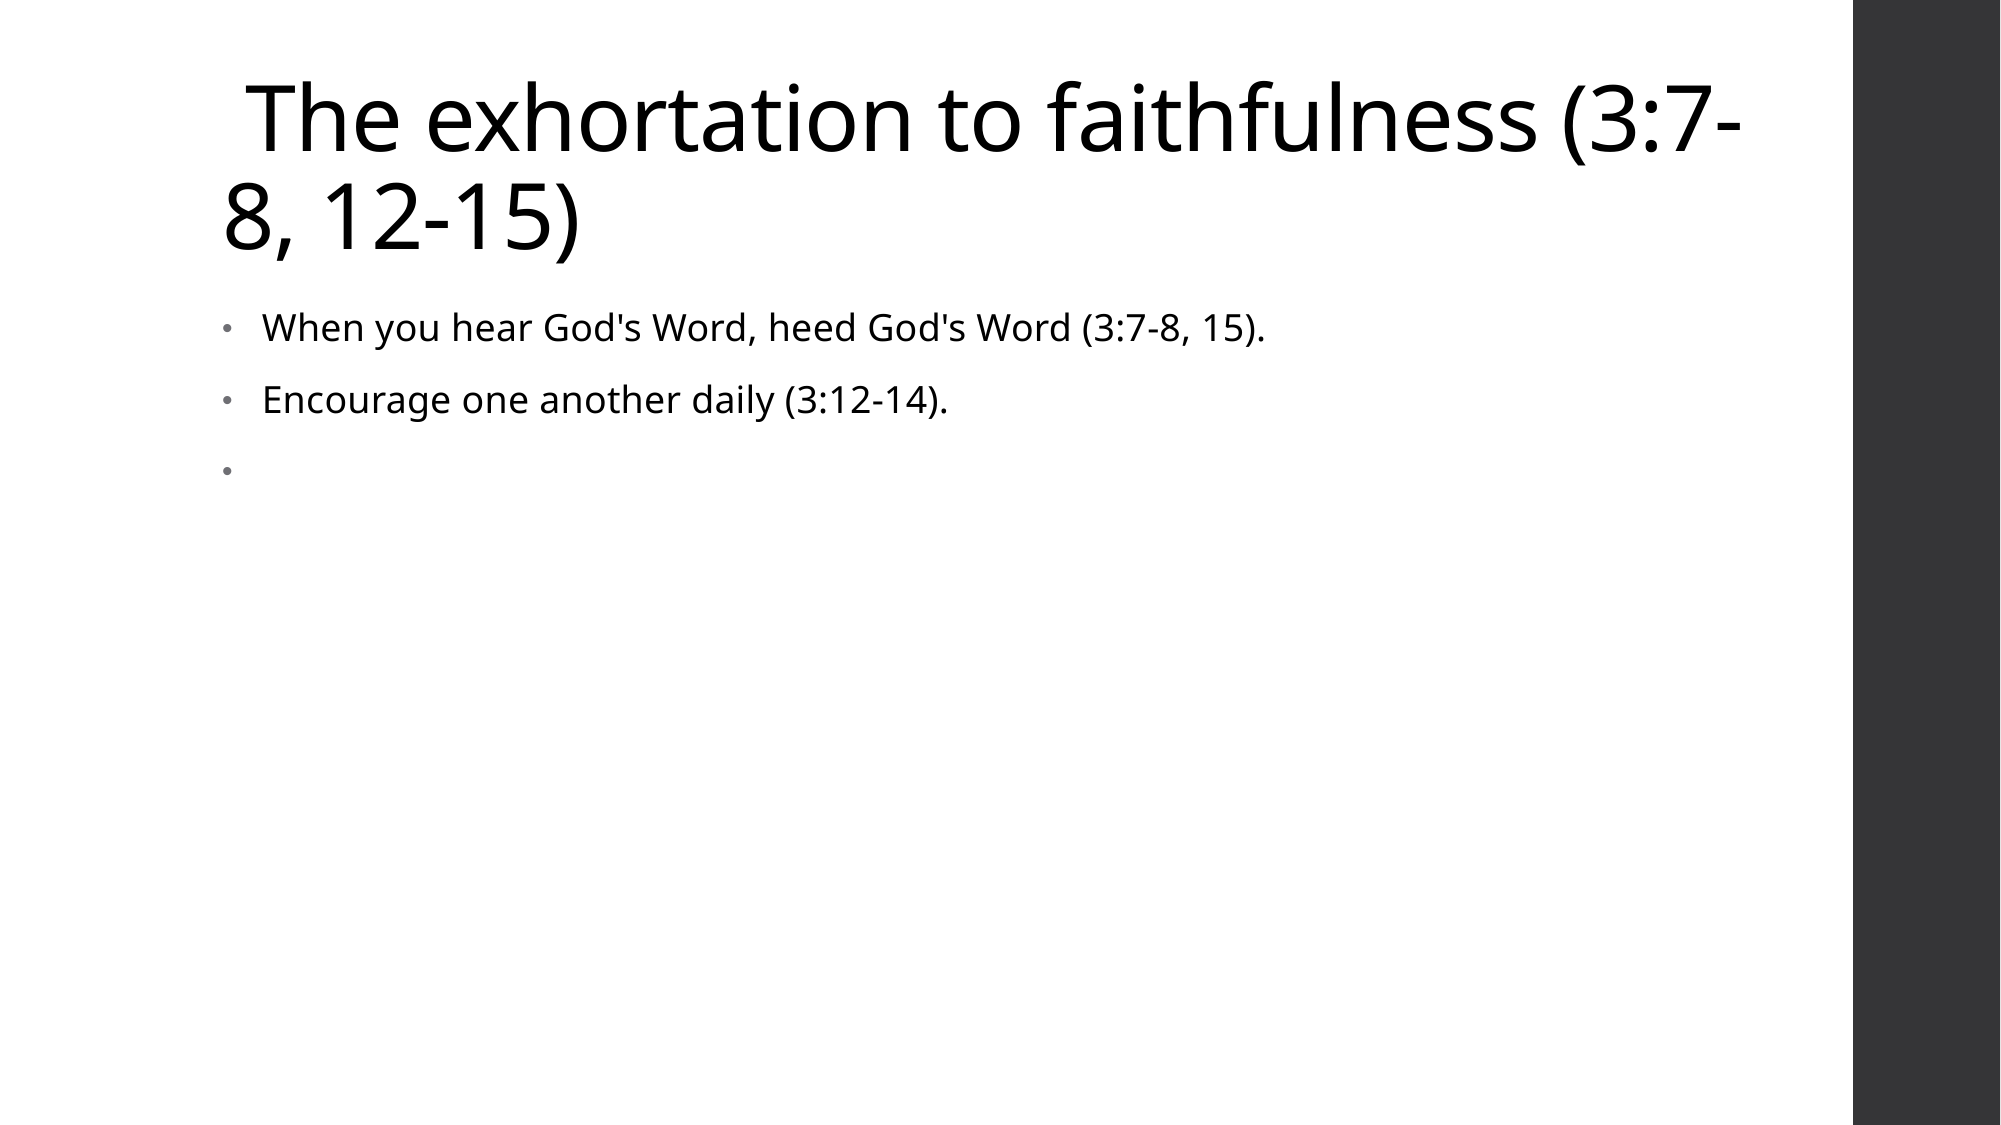

# The exhortation to faithfulness (3:7-8, 12-15)
 When you hear God's Word, heed God's Word (3:7-8, 15).
 Encourage one another daily (3:12-14).